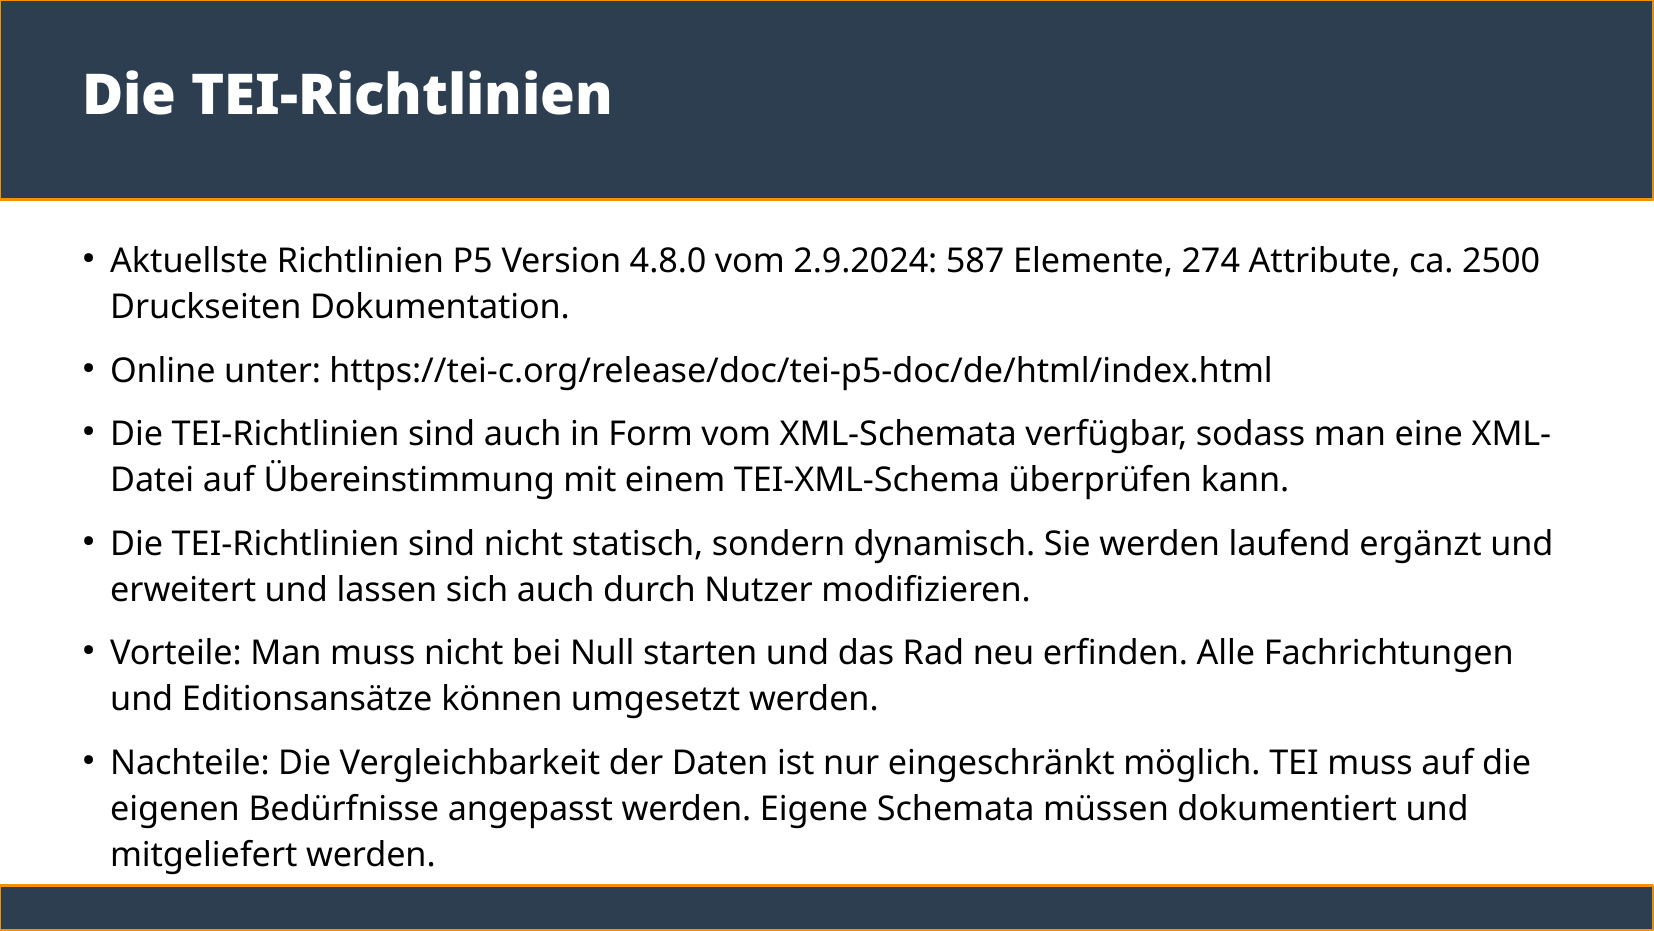

# Die TEI-Richtlinien
Aktuellste Richtlinien P5 Version 4.8.0 vom 2.9.2024: 587 Elemente, 274 Attribute, ca. 2500 Druckseiten Dokumentation.
Online unter: https://tei-c.org/release/doc/tei-p5-doc/de/html/index.html
Die TEI-Richtlinien sind auch in Form vom XML-Schemata verfügbar, sodass man eine XML-Datei auf Übereinstimmung mit einem TEI-XML-Schema überprüfen kann.
Die TEI-Richtlinien sind nicht statisch, sondern dynamisch. Sie werden laufend ergänzt und erweitert und lassen sich auch durch Nutzer modifizieren.
Vorteile: Man muss nicht bei Null starten und das Rad neu erfinden. Alle Fachrichtungen und Editionsansätze können umgesetzt werden.
Nachteile: Die Vergleichbarkeit der Daten ist nur eingeschränkt möglich. TEI muss auf die eigenen Bedürfnisse angepasst werden. Eigene Schemata müssen dokumentiert und mitgeliefert werden.